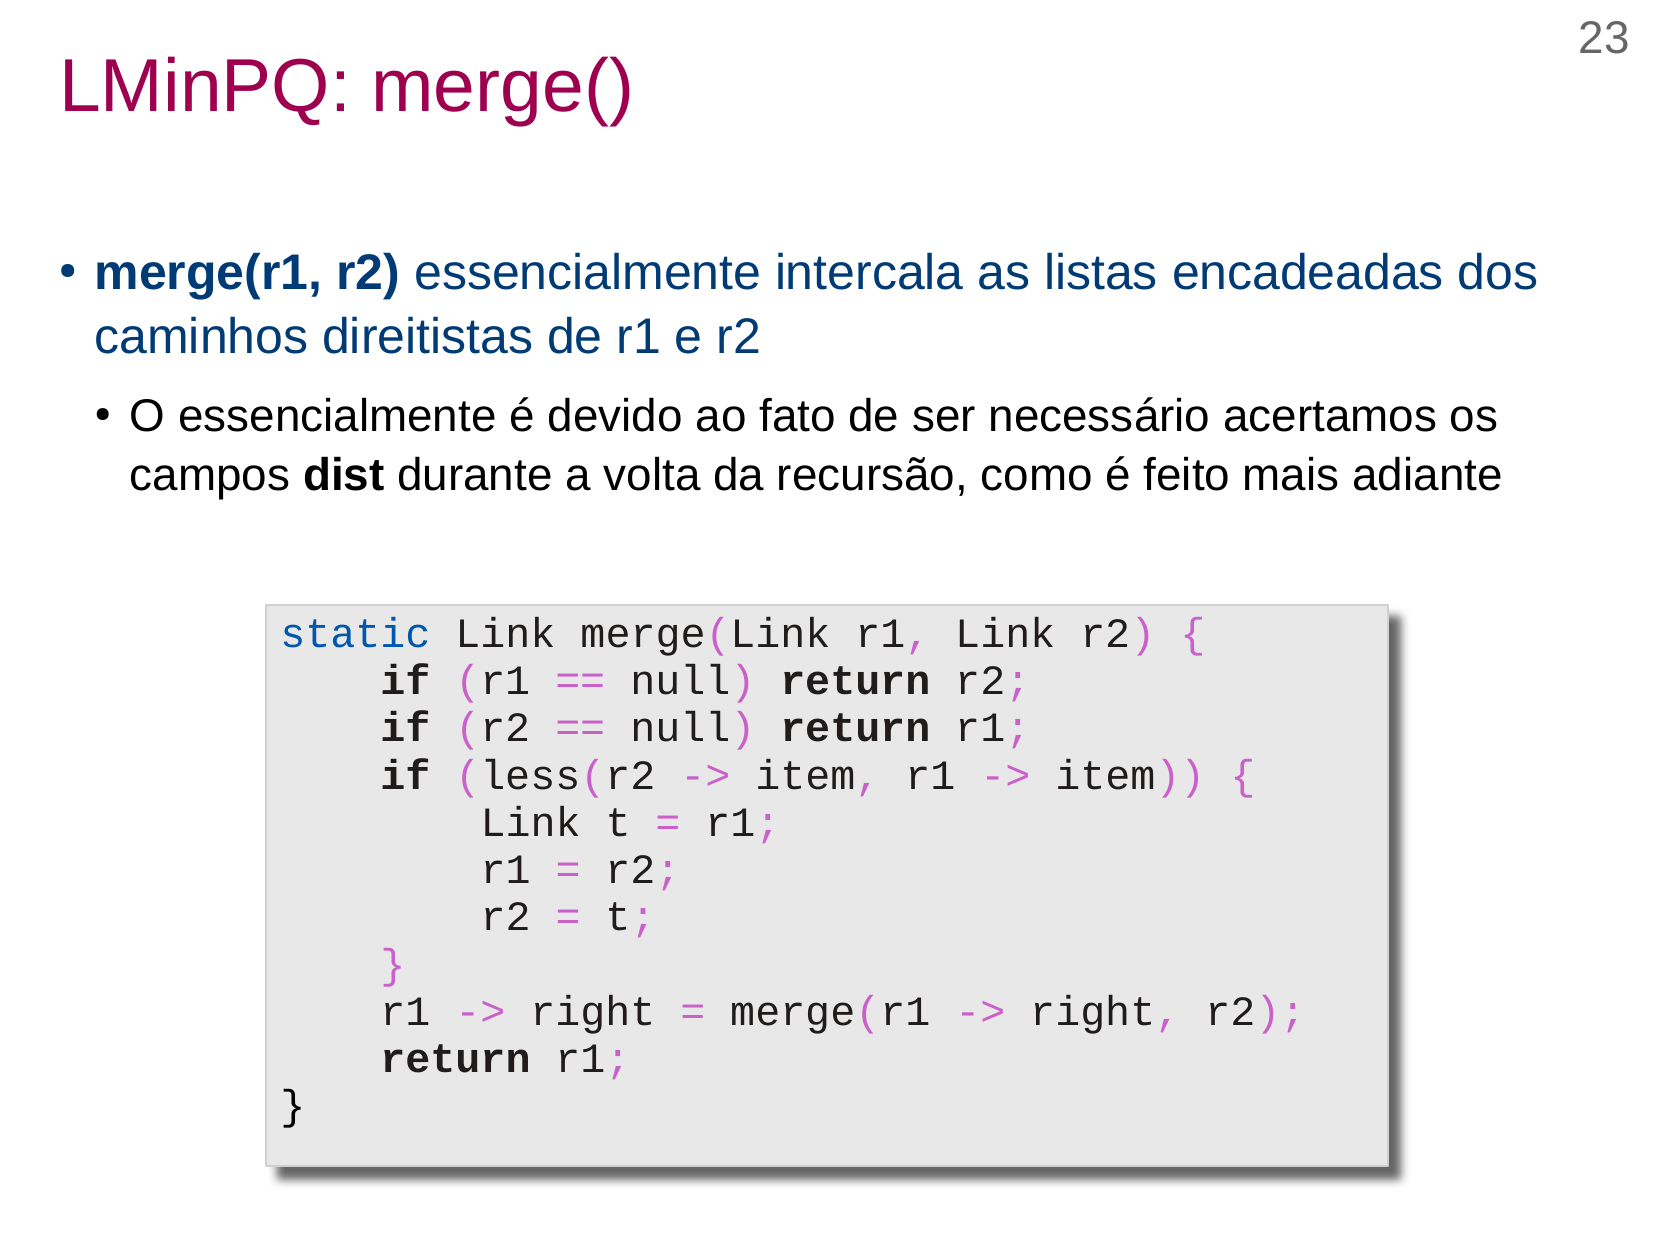

23
# LMinPQ: merge()
merge(r1, r2) essencialmente intercala as listas encadeadas dos caminhos direitistas de r1 e r2
O essencialmente é devido ao fato de ser necessário acertamos os campos dist durante a volta da recursão, como é feito mais adiante
static Link merge(Link r1, Link r2) {
 if (r1 == null) return r2;
 if (r2 == null) return r1;
 if (less(r2 -> item, r1 -> item)) {
 Link t = r1;
 r1 = r2;
 r2 = t;
 }
 r1 -> right = merge(r1 -> right, r2);
 return r1;
}